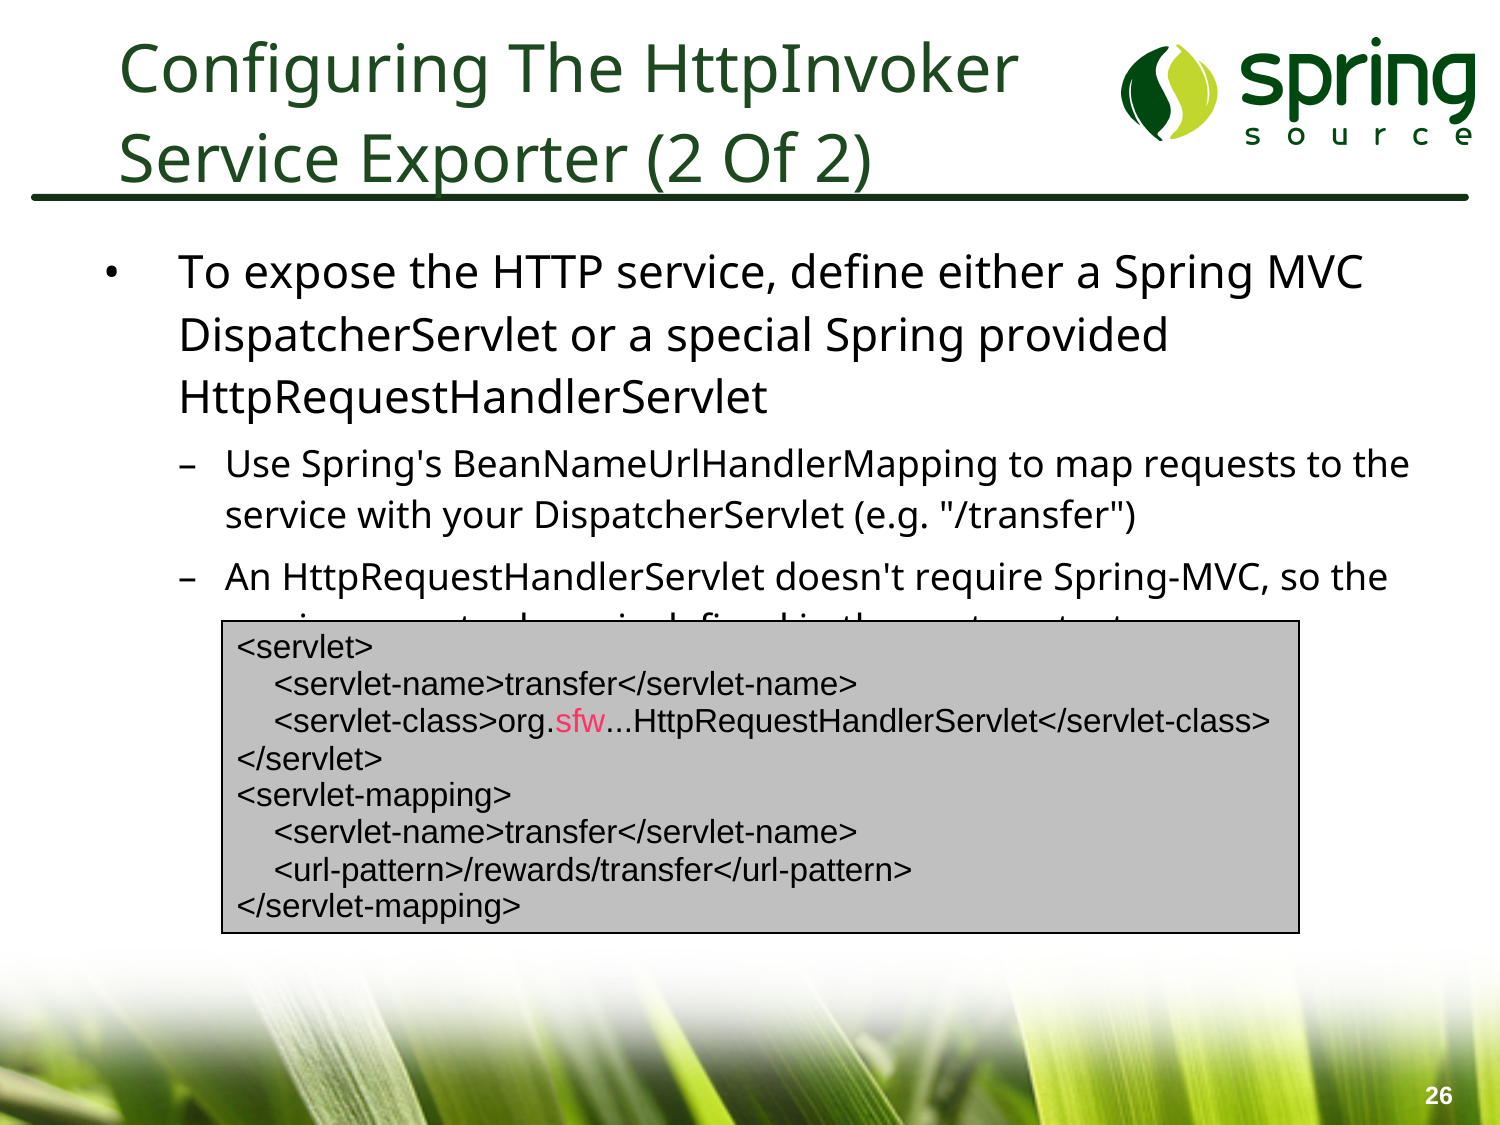

Configuring The HttpInvoker Service Exporter (2 Of 2)
# To expose the HTTP service, define either a Spring MVC DispatcherServlet or a special Spring provided HttpRequestHandlerServlet
Use Spring's BeanNameUrlHandlerMapping to map requests to the service with your DispatcherServlet (e.g. "/transfer")
An HttpRequestHandlerServlet doesn't require Spring-MVC, so the service exporter bean is defined in the root context
<servlet>
 <servlet-name>transfer</servlet-name>
 <servlet-class>org.sfw...HttpRequestHandlerServlet</servlet-class>
</servlet>
<servlet-mapping>
 <servlet-name>transfer</servlet-name>
 <url-pattern>/rewards/transfer</url-pattern>
</servlet-mapping>